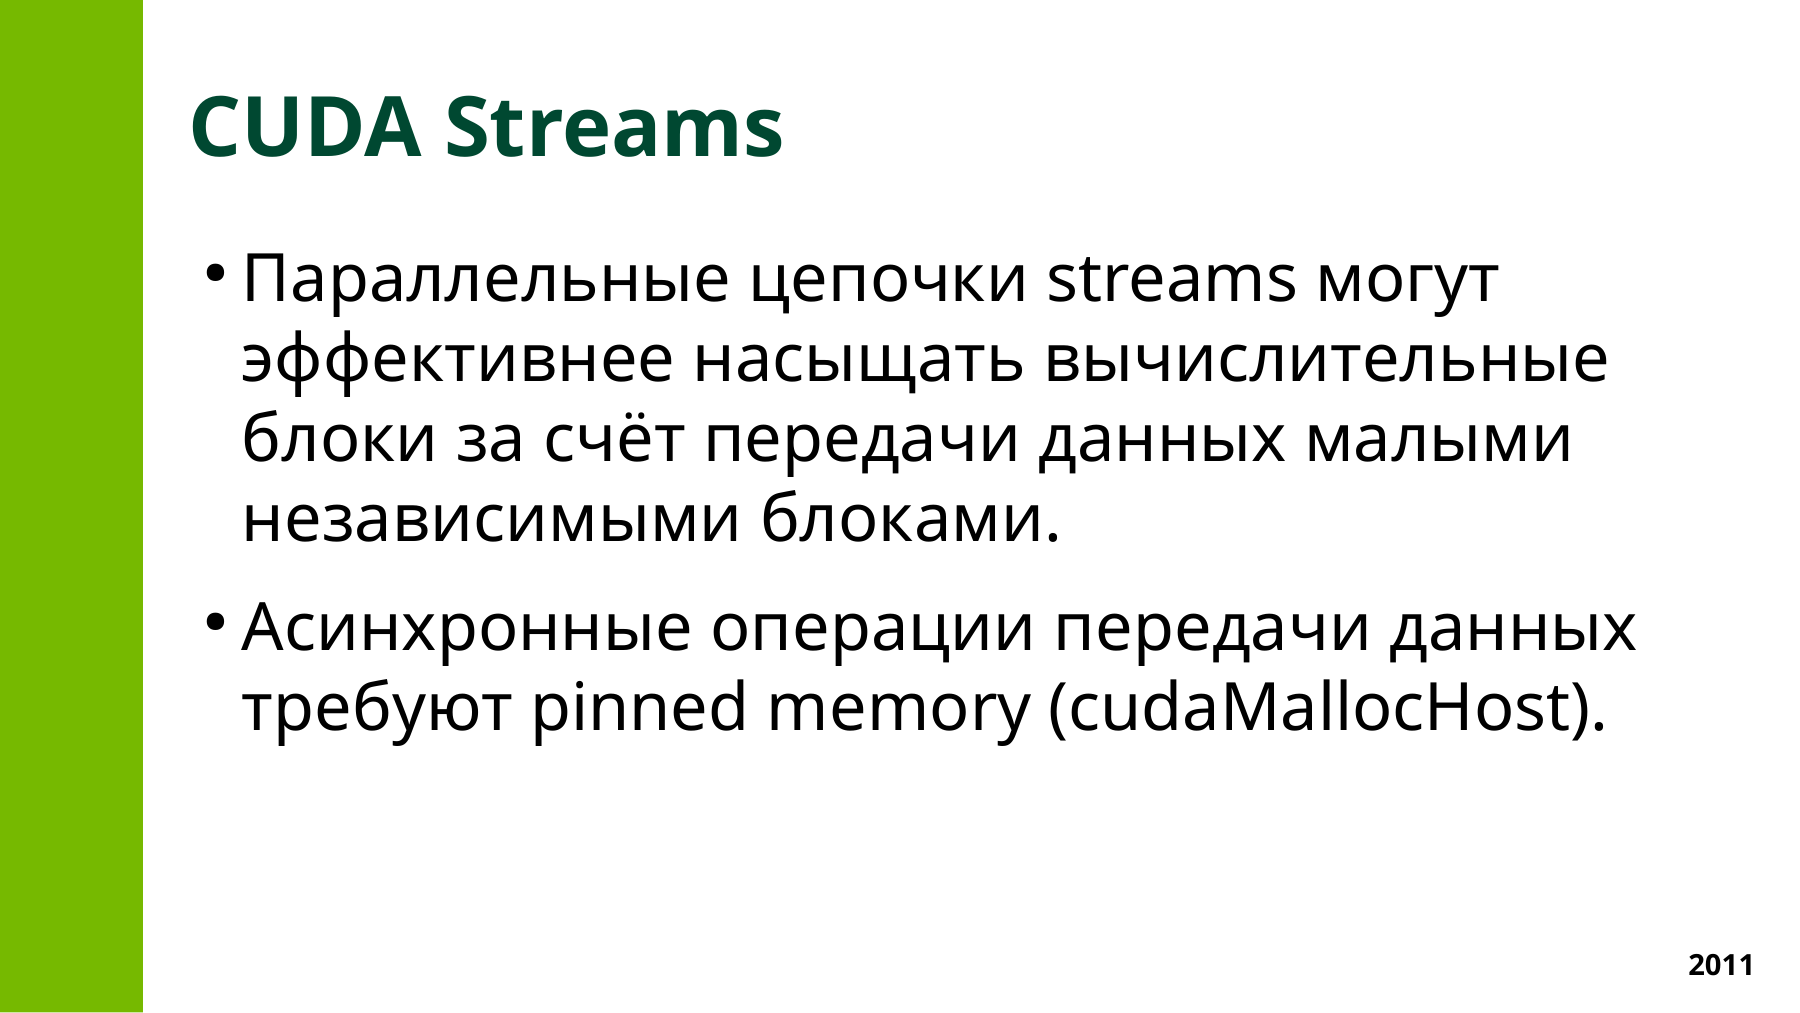

# CUDA Streams
Параллельные цепочки streams могут эффективнее насыщать вычислительные блоки за счёт передачи данных малыми независимыми блоками.
Асинхронные операции передачи данных требуют pinned memory (cudaMallocHost).